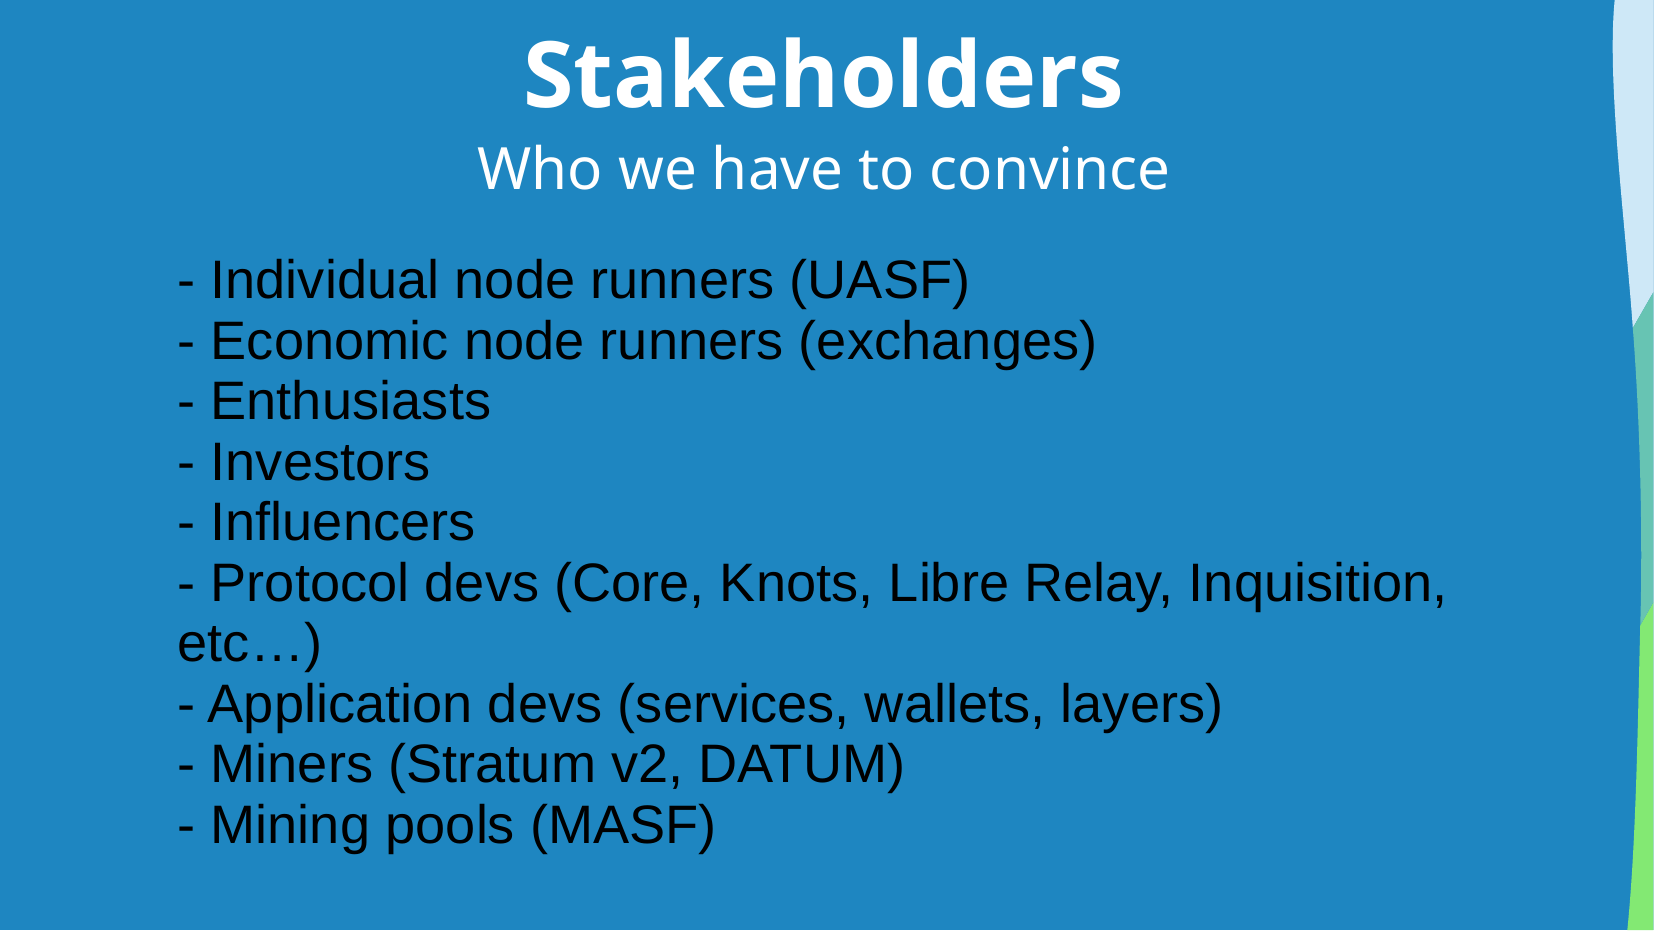

Stakeholders
Who we have to convince
- Individual node runners (UASF)
- Economic node runners (exchanges)
- Enthusiasts
- Investors
- Influencers
- Protocol devs (Core, Knots, Libre Relay, Inquisition, etc…)
- Application devs (services, wallets, layers)
- Miners (Stratum v2, DATUM)
- Mining pools (MASF)